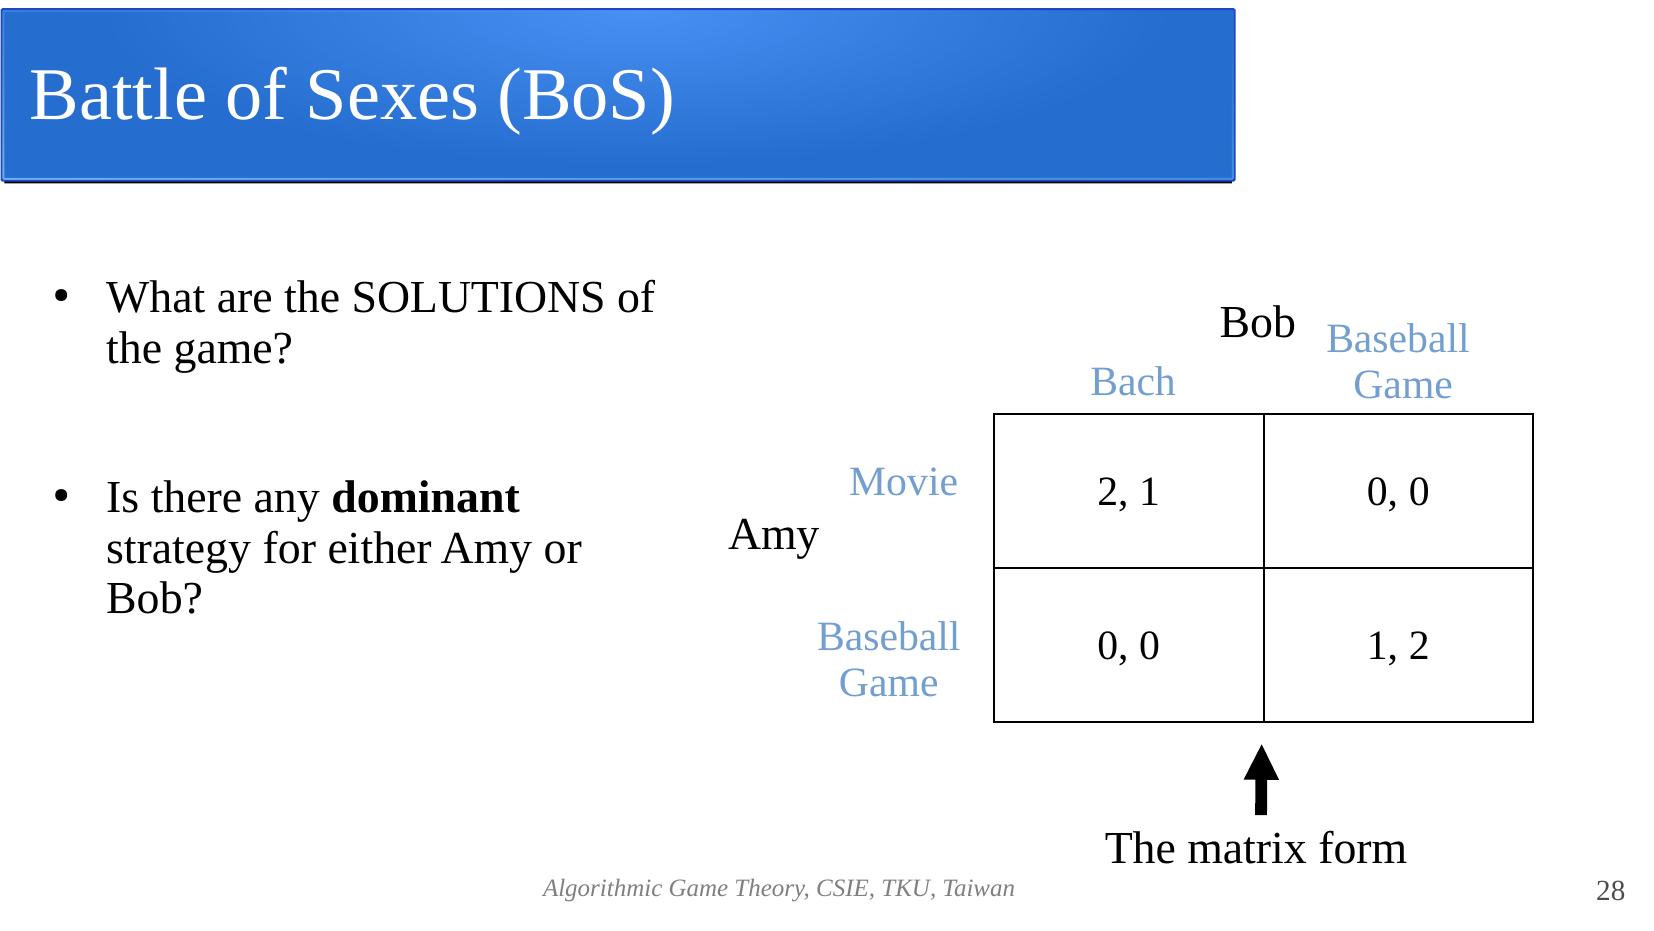

# Battle of Sexes (BoS)
What are the SOLUTIONS of the game?
Is there any dominant strategy for either Amy or Bob?
Bob
Baseball
Game
Bach
| 2, 1 | 0, 0 |
| --- | --- |
| 0, 0 | 1, 2 |
Movie
Amy
Baseball Game
The matrix form
Algorithmic Game Theory, CSIE, TKU, Taiwan
28